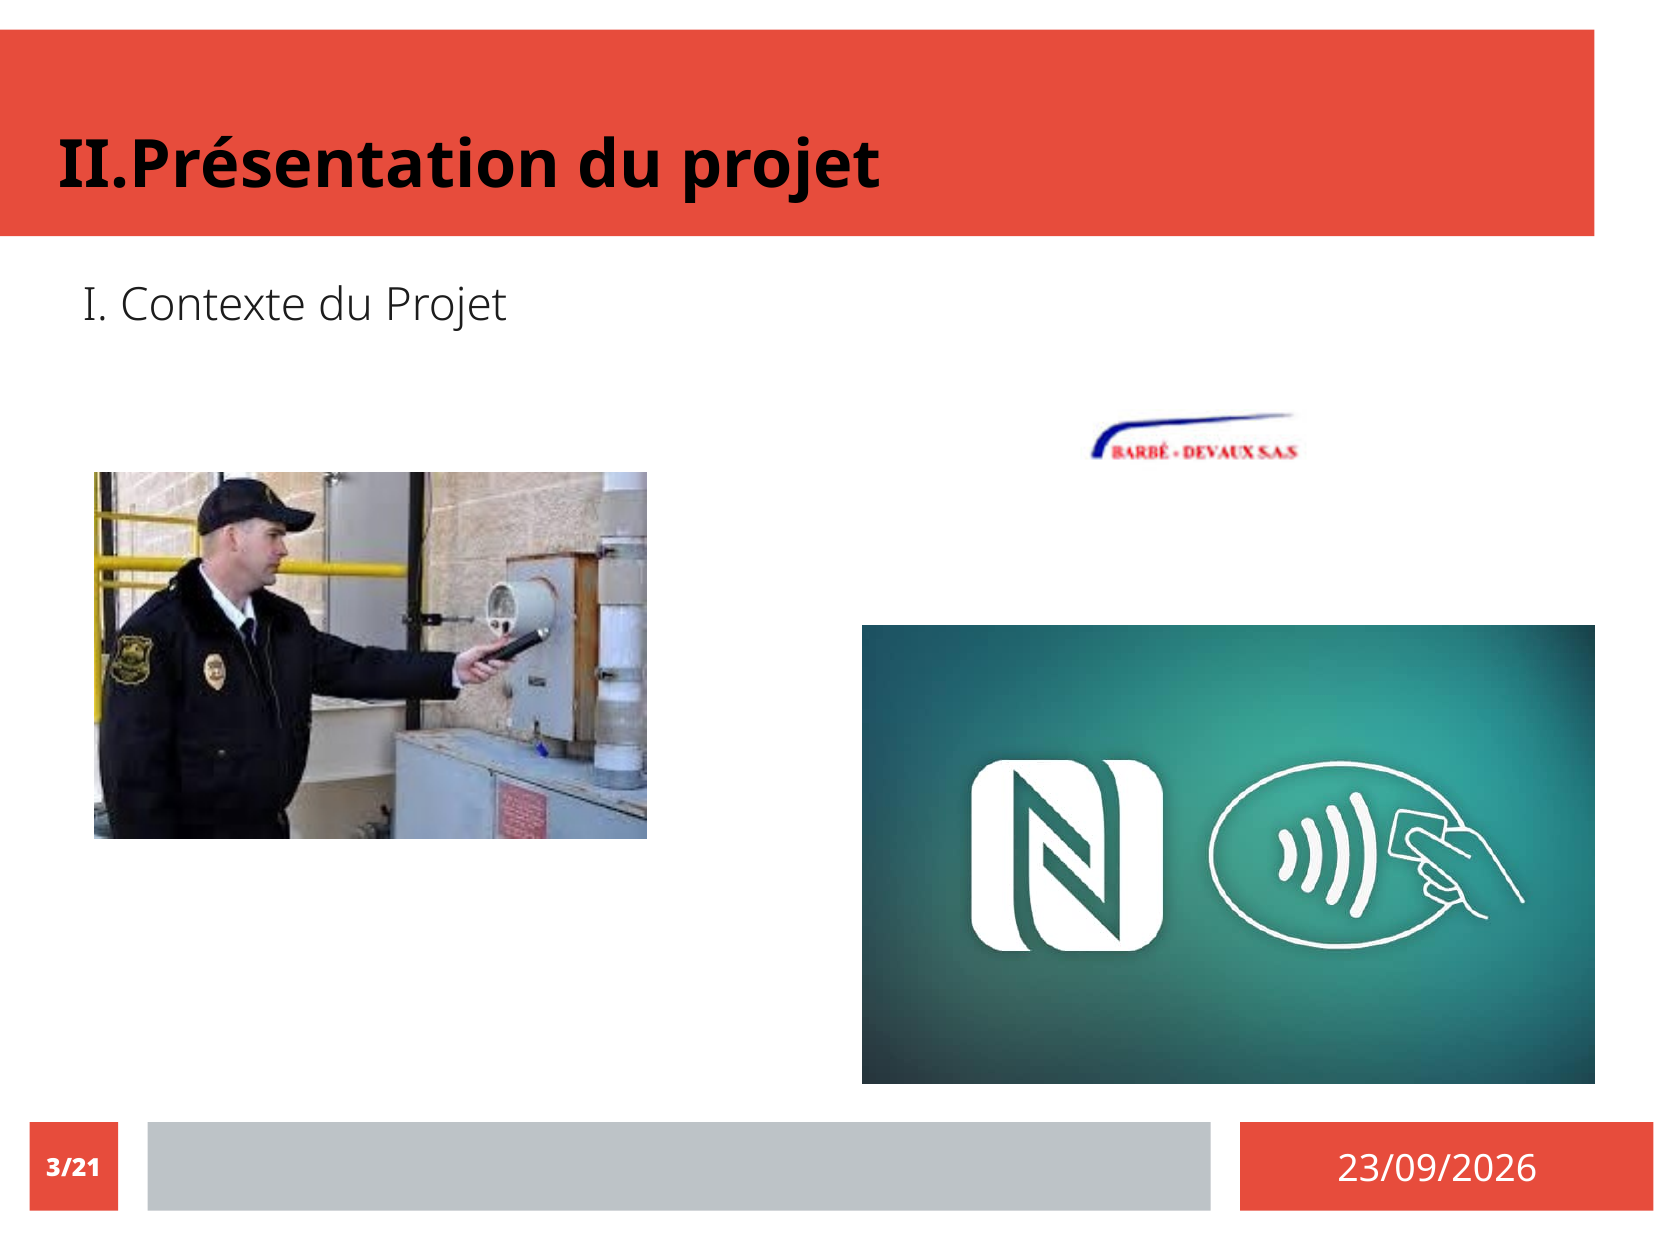

# II.Présentation du projet
I. Contexte du Projet
3